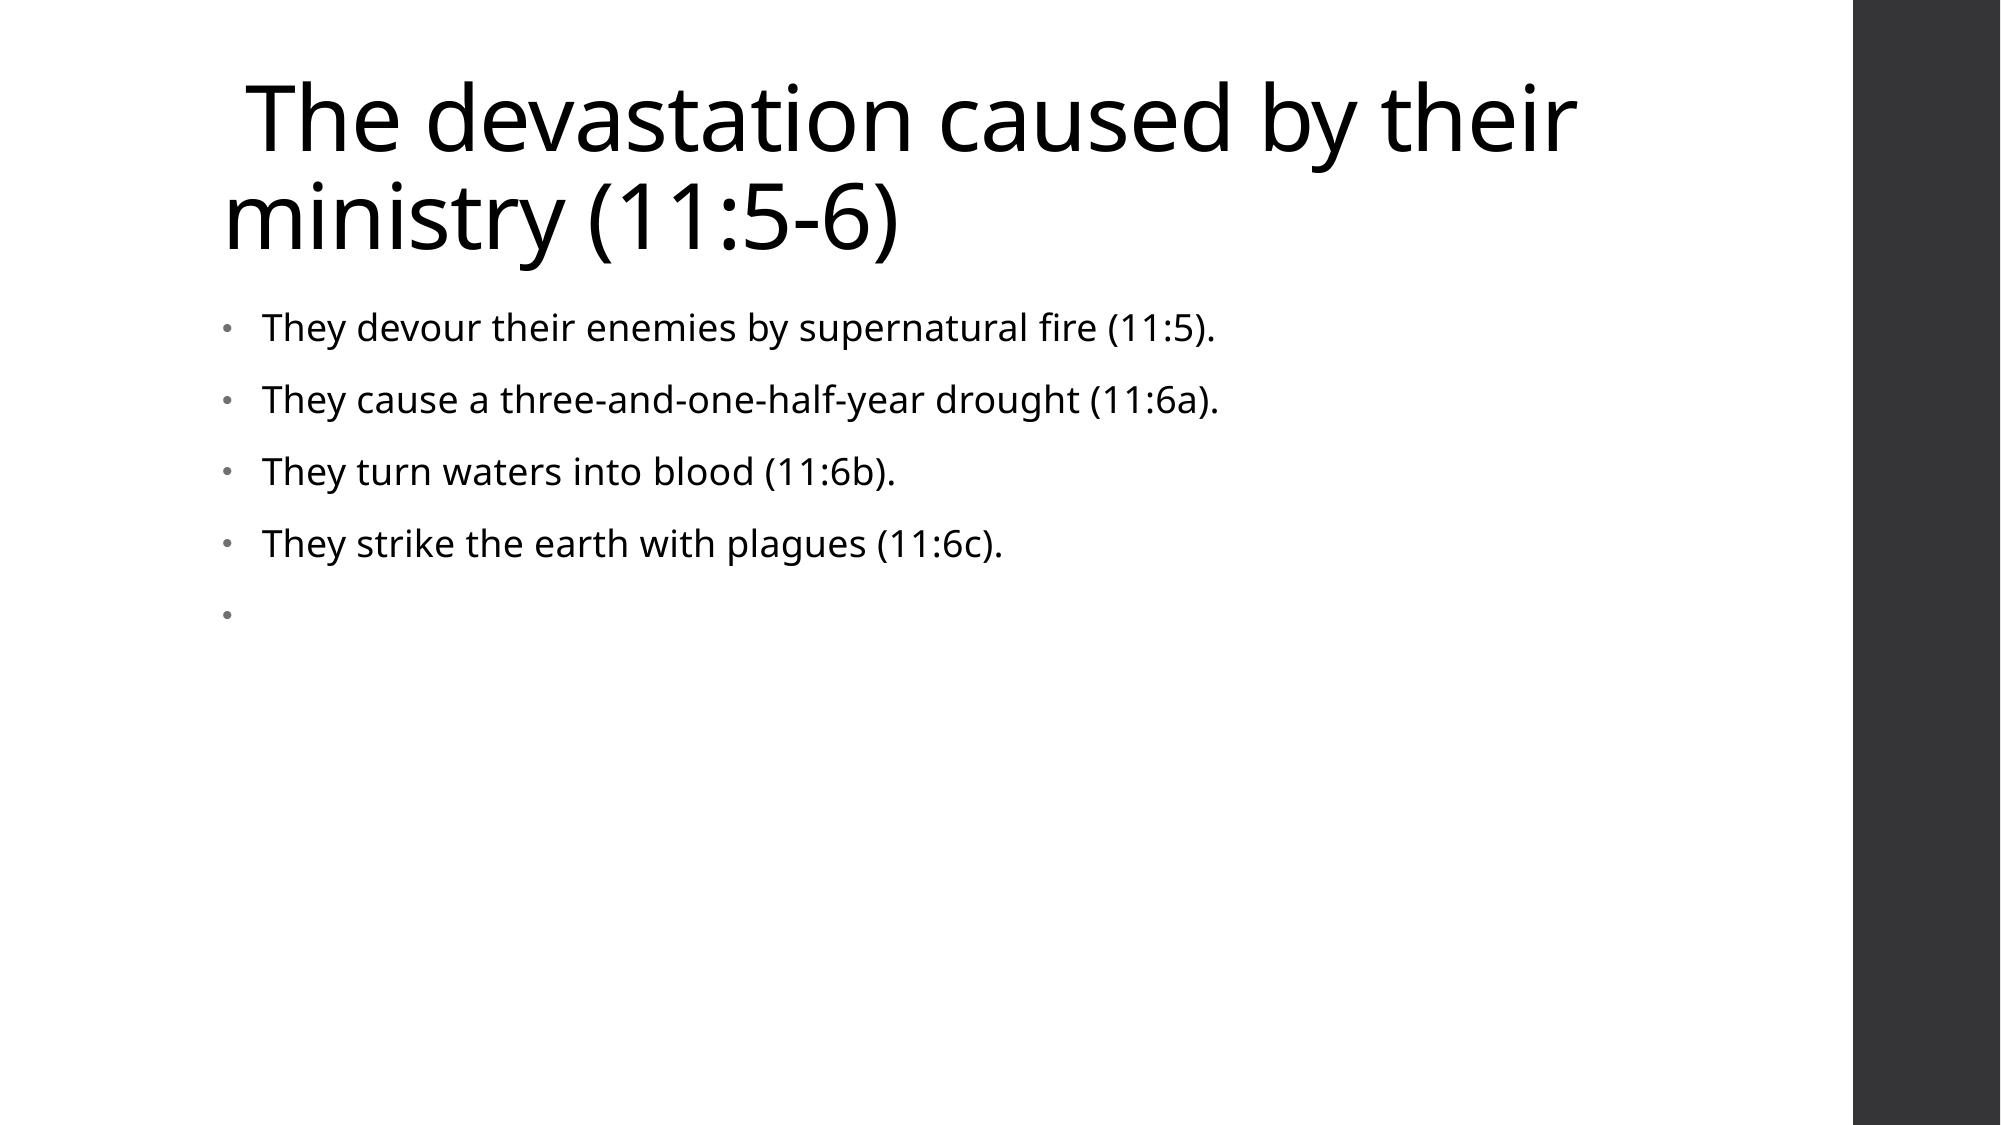

# The devastation caused by their ministry (11:5-6)
 They devour their enemies by supernatural fire (11:5).
 They cause a three-and-one-half-year drought (11:6a).
 They turn waters into blood (11:6b).
 They strike the earth with plagues (11:6c).